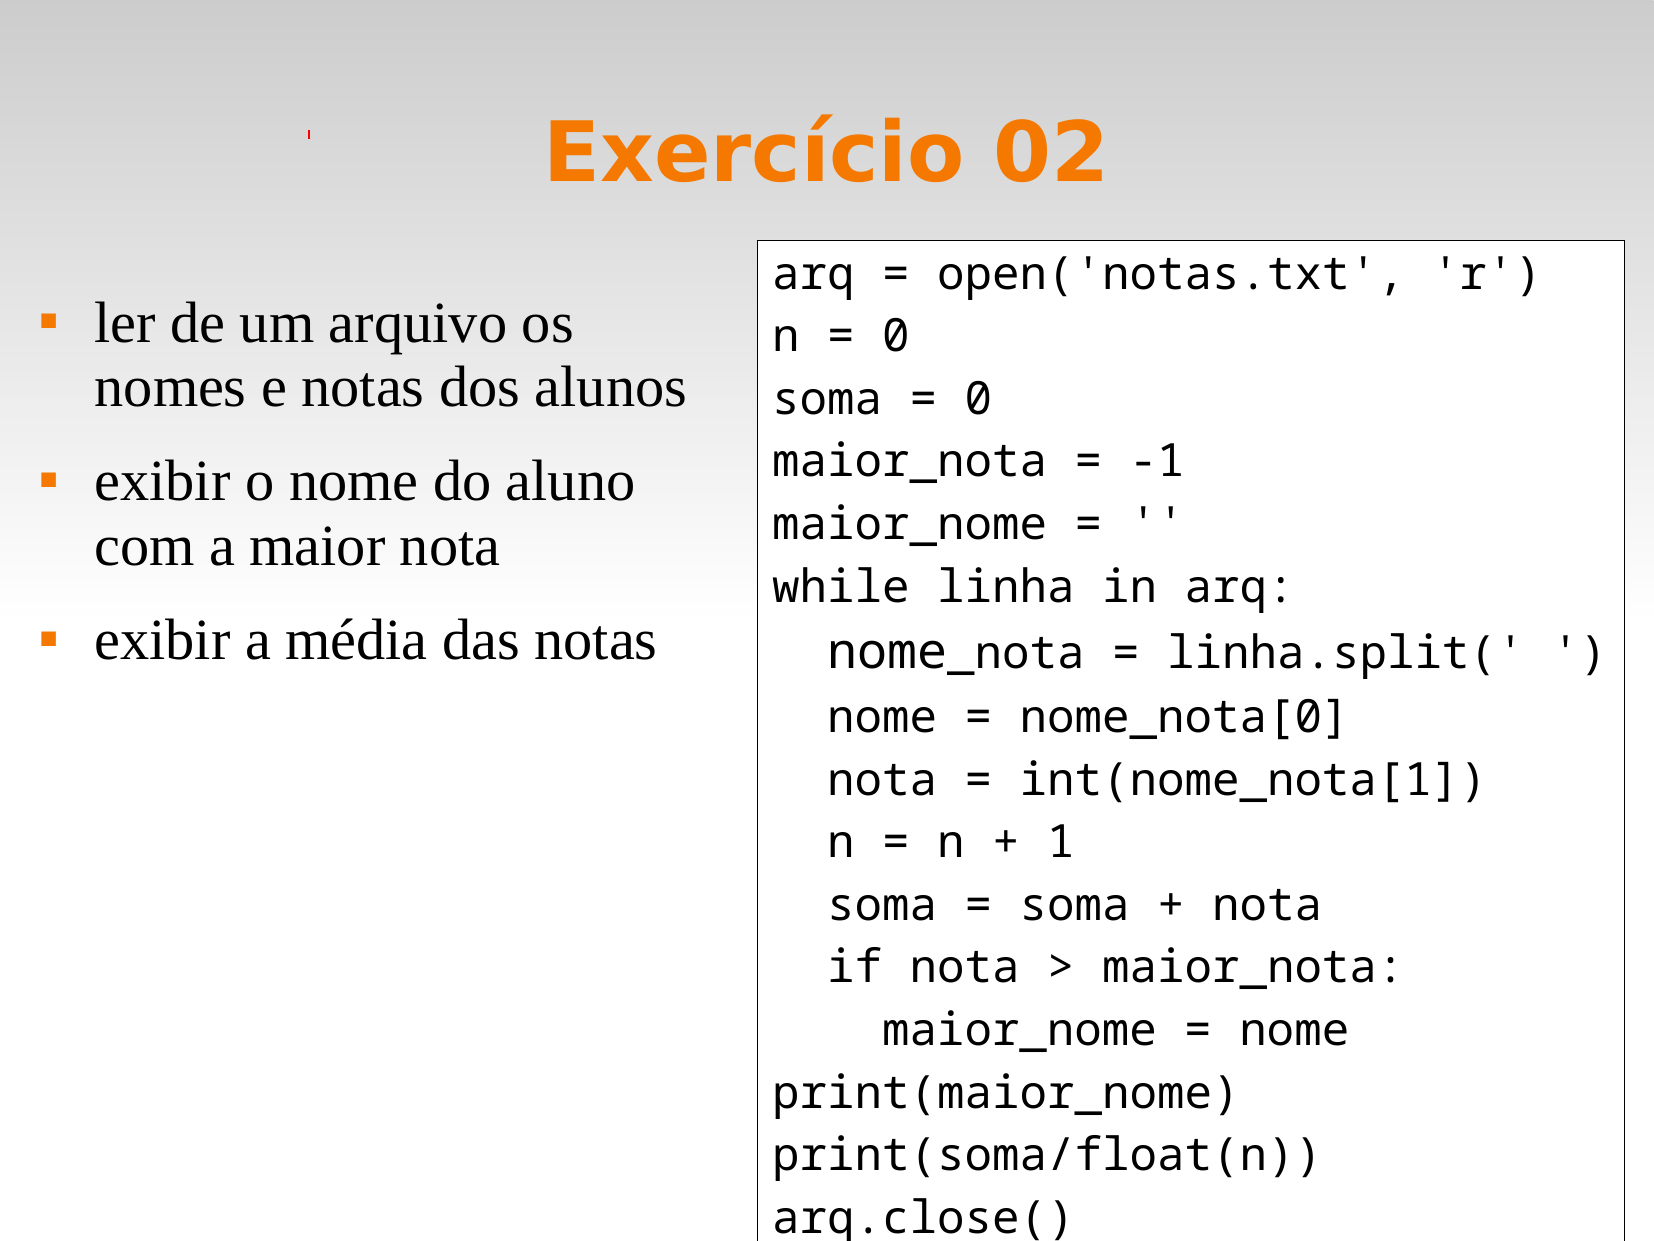

Exercício 02
arq = open('notas.txt', 'r')
n = 0
soma = 0
maior_nota = -1
maior_nome = ''
while linha in arq:
 nome_nota = linha.split(' ')
 nome = nome_nota[0]
 nota = int(nome_nota[1])
 n = n + 1
 soma = soma + nota
 if nota > maior_nota:
 maior_nome = nome
print(maior_nome)
print(soma/float(n))
arq.close()
# ler de um arquivo os nomes e notas dos alunos
exibir o nome do aluno com a maior nota
exibir a média das notas